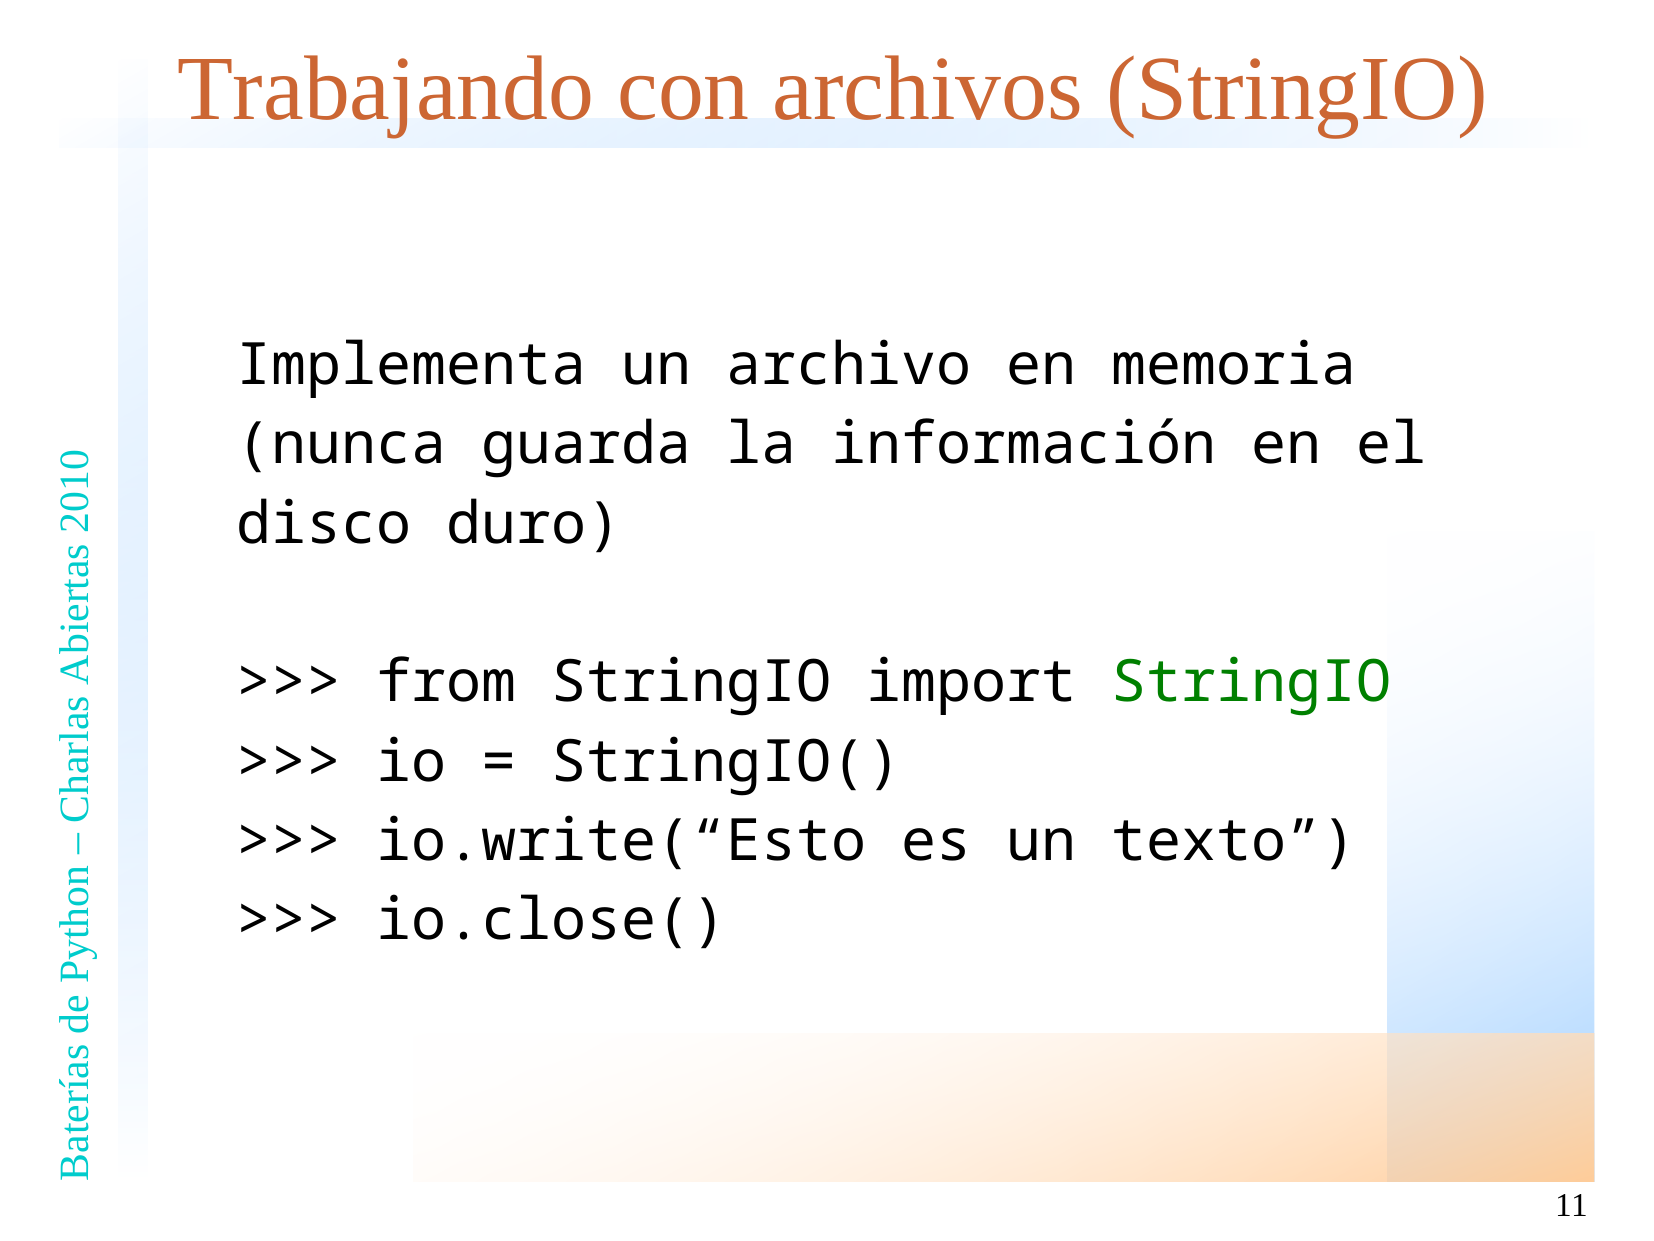

# Trabajando con archivos (StringIO)
Implementa un archivo en memoria (nunca guarda la información en el disco duro)
>>> from StringIO import StringIO
>>> io = StringIO()
>>> io.write(“Esto es un texto”)
>>> io.close()